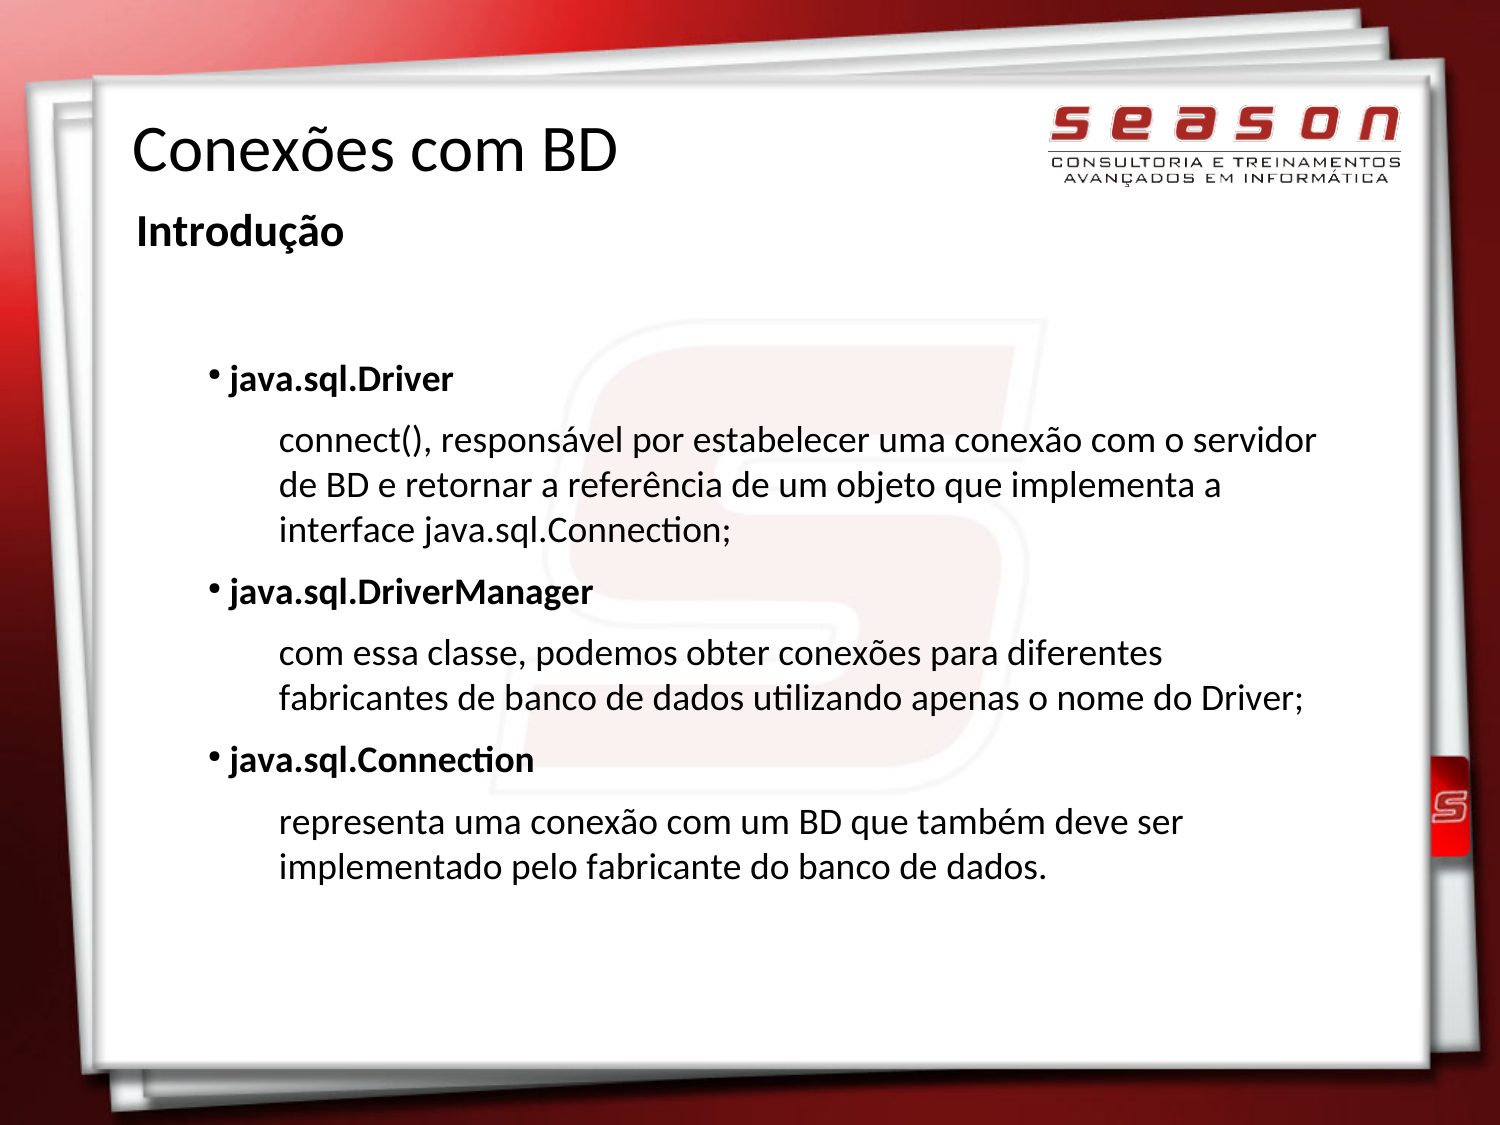

# Conexões com BD
Introdução
 java.sql.Driver
connect(), responsável por estabelecer uma conexão com o servidor de BD e retornar a referência de um objeto que implementa a interface java.sql.Connection;
 java.sql.DriverManager
com essa classe, podemos obter conexões para diferentes fabricantes de banco de dados utilizando apenas o nome do Driver;
 java.sql.Connection
representa uma conexão com um BD que também deve ser implementado pelo fabricante do banco de dados.